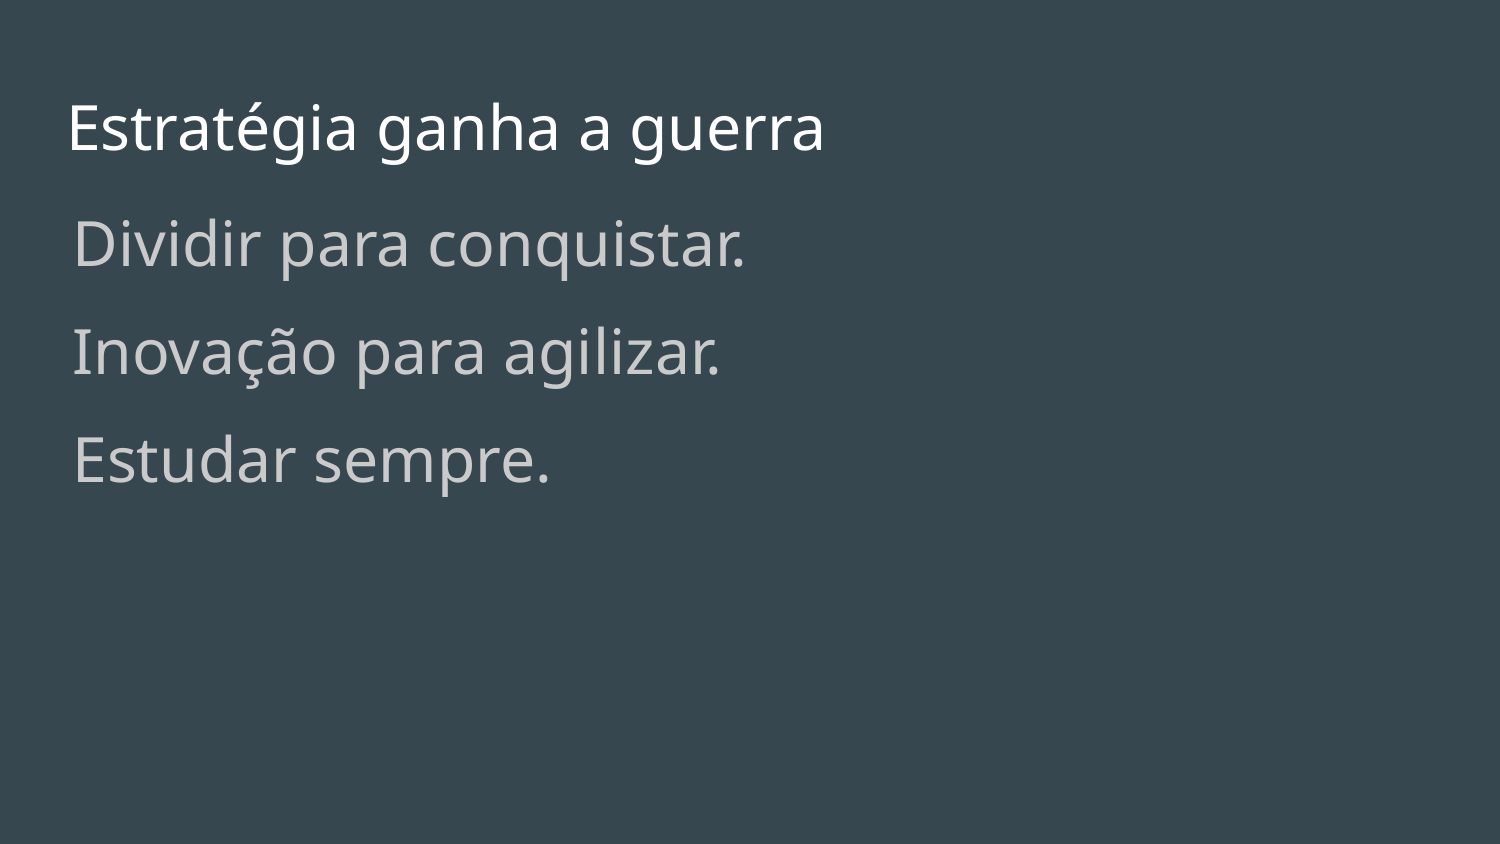

# Estratégia ganha a guerra
Dividir para conquistar.
Inovação para agilizar.
Estudar sempre.